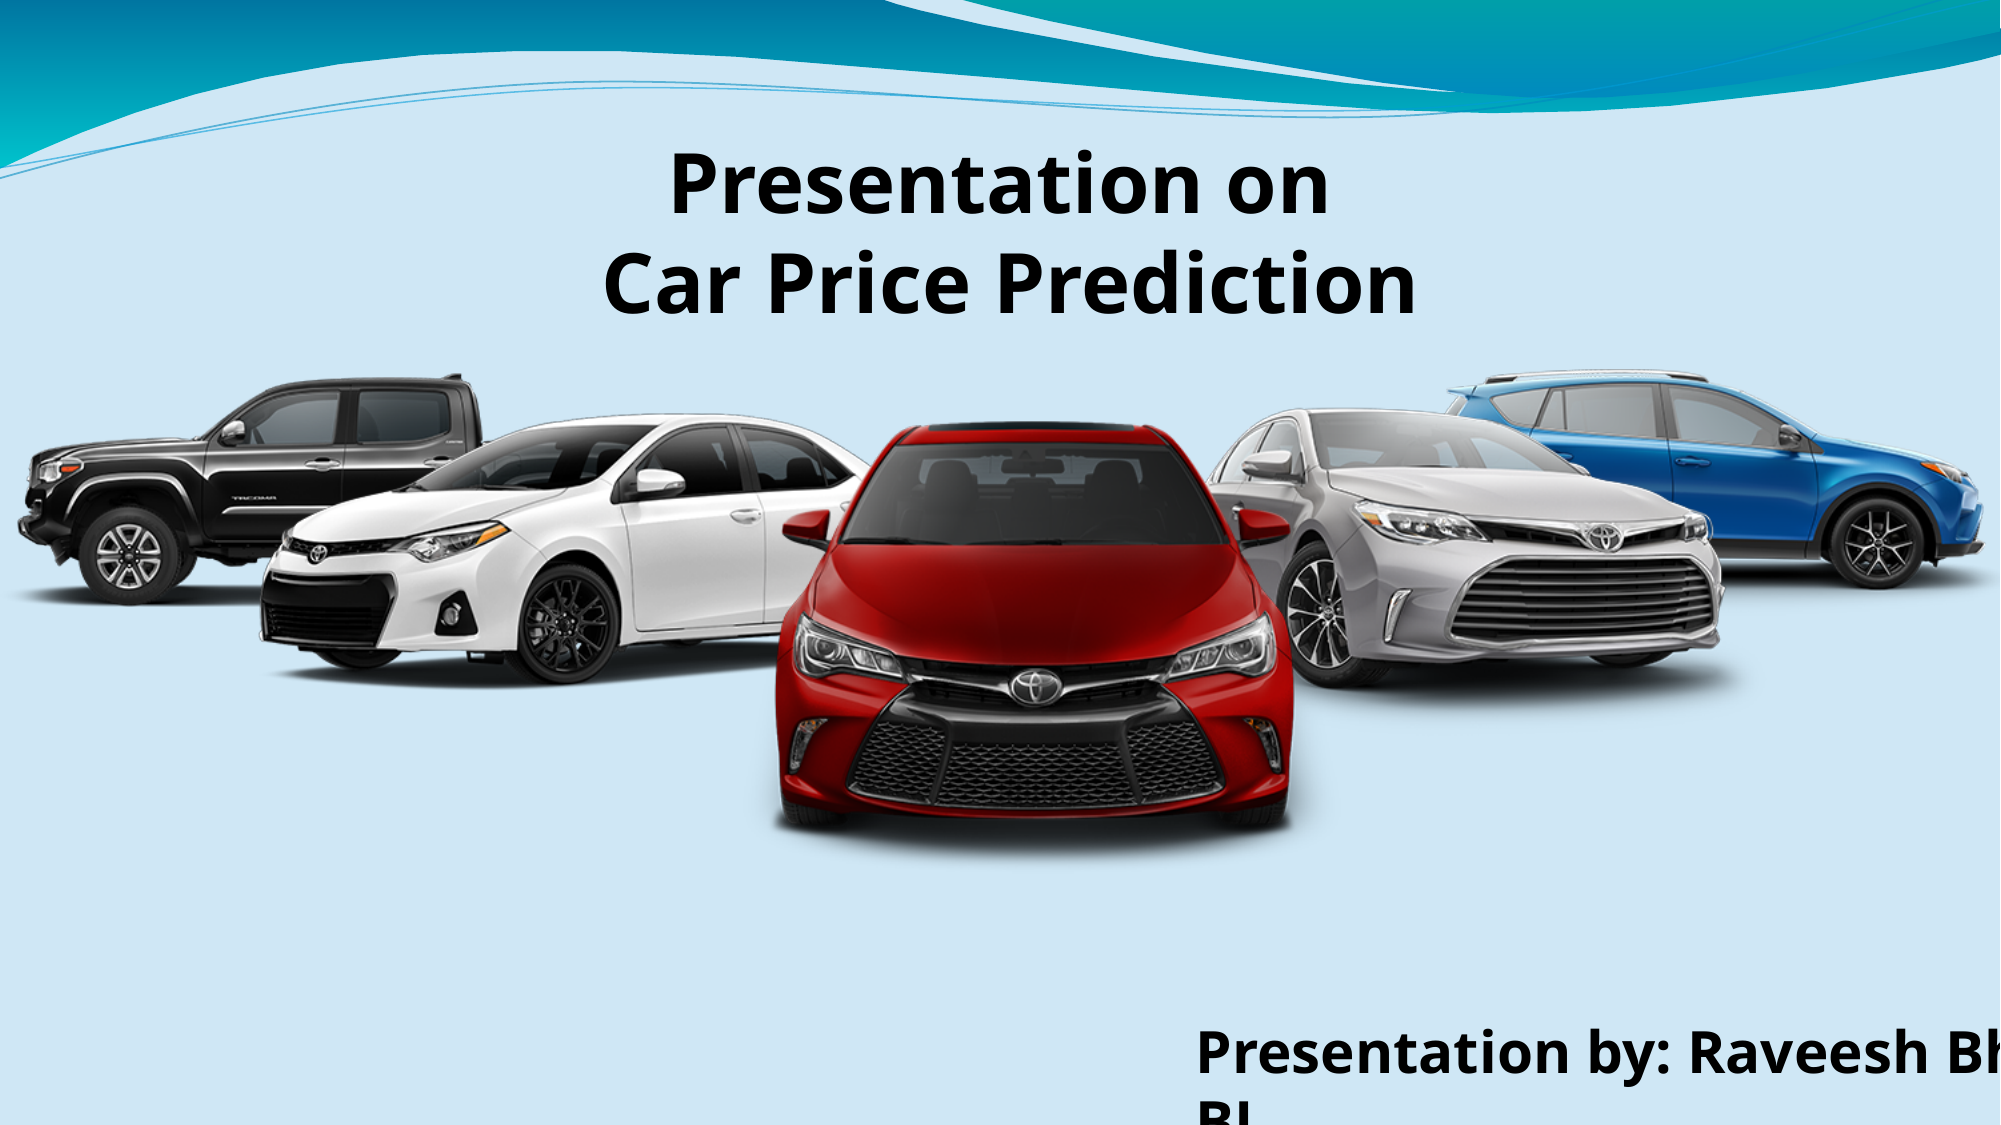

Presentation on
Car Price Prediction
Presentation by: Raveesh Bhat BL